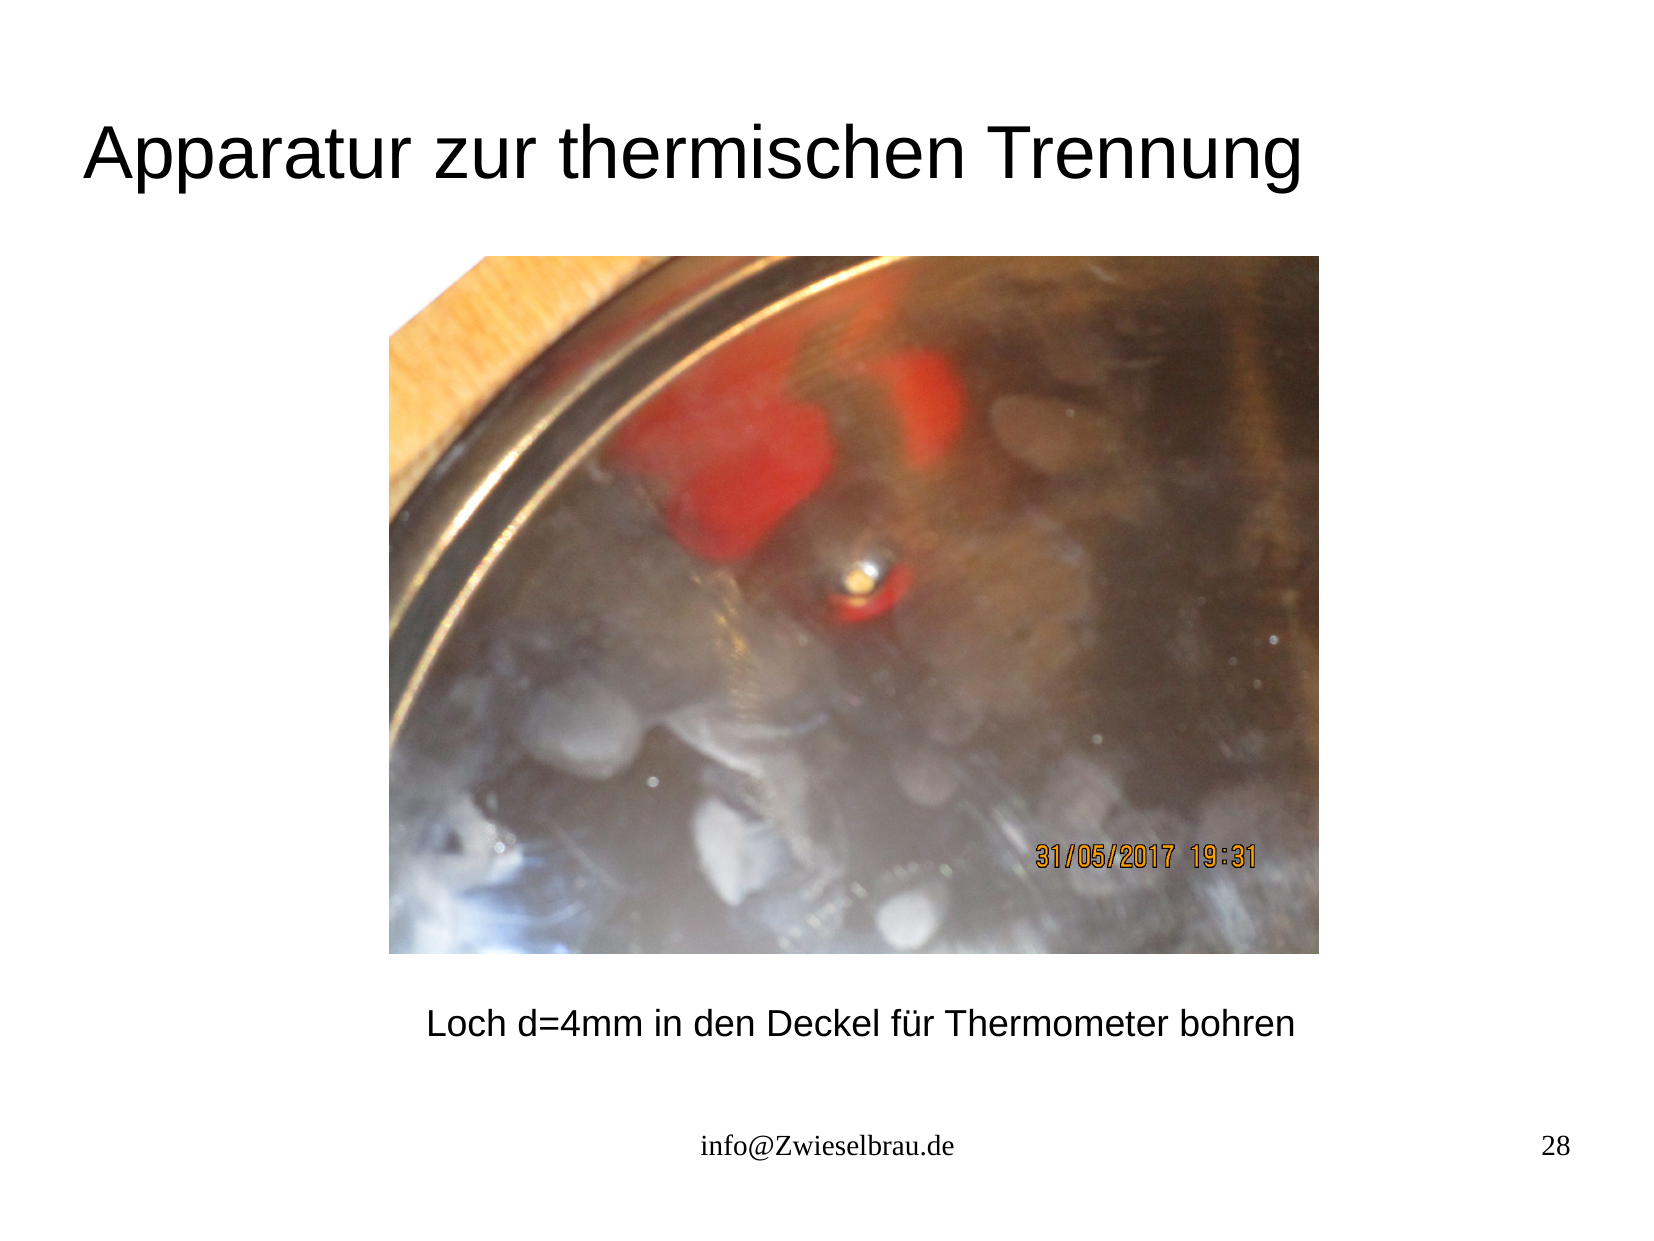

# Apparatur zur thermischen Trennung
Loch d=4mm in den Deckel für Thermometer bohren
info@Zwieselbrau.de
28